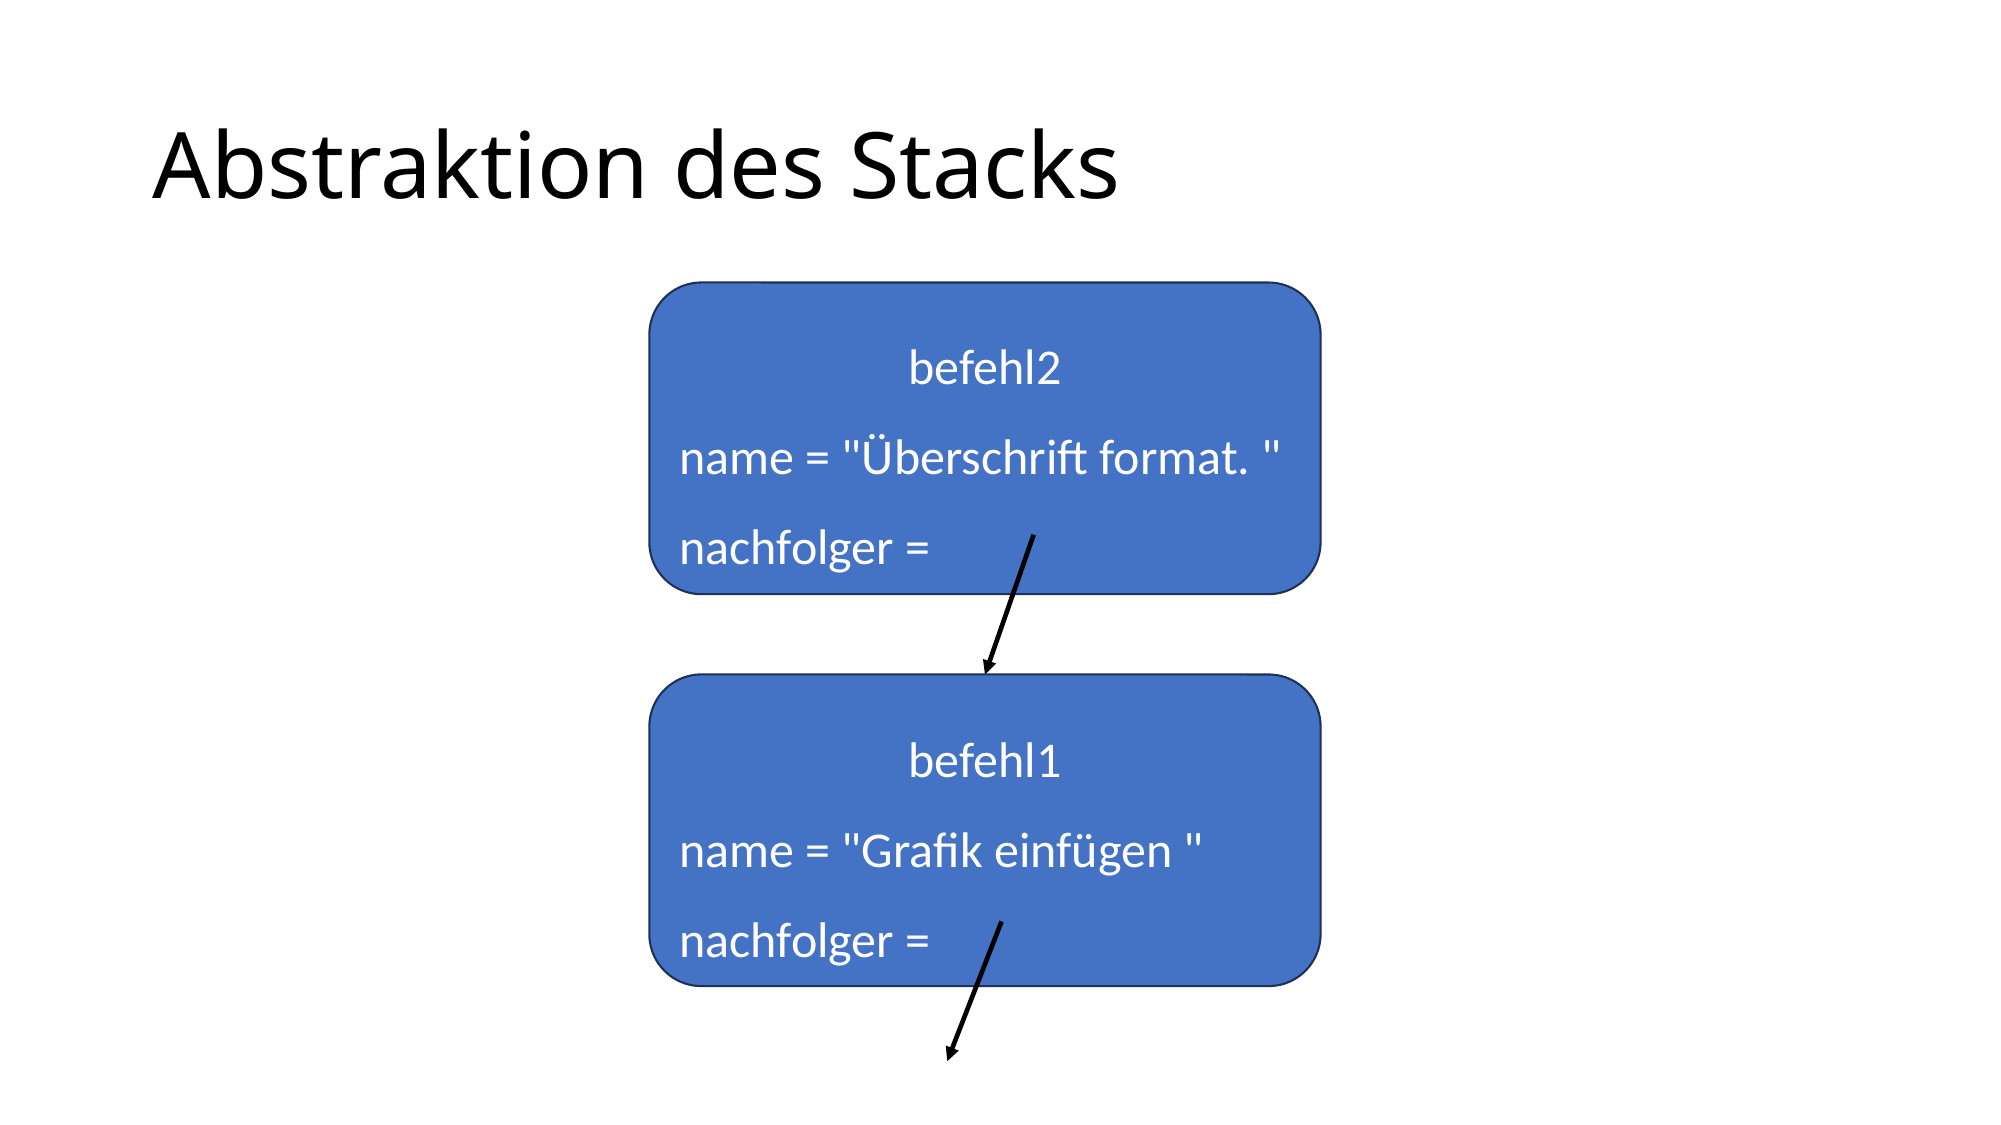

# Abstraktion des Stacks
befehl2
name = "Überschrift format. "
nachfolger =
befehl1
name = "Grafik einfügen "
nachfolger =